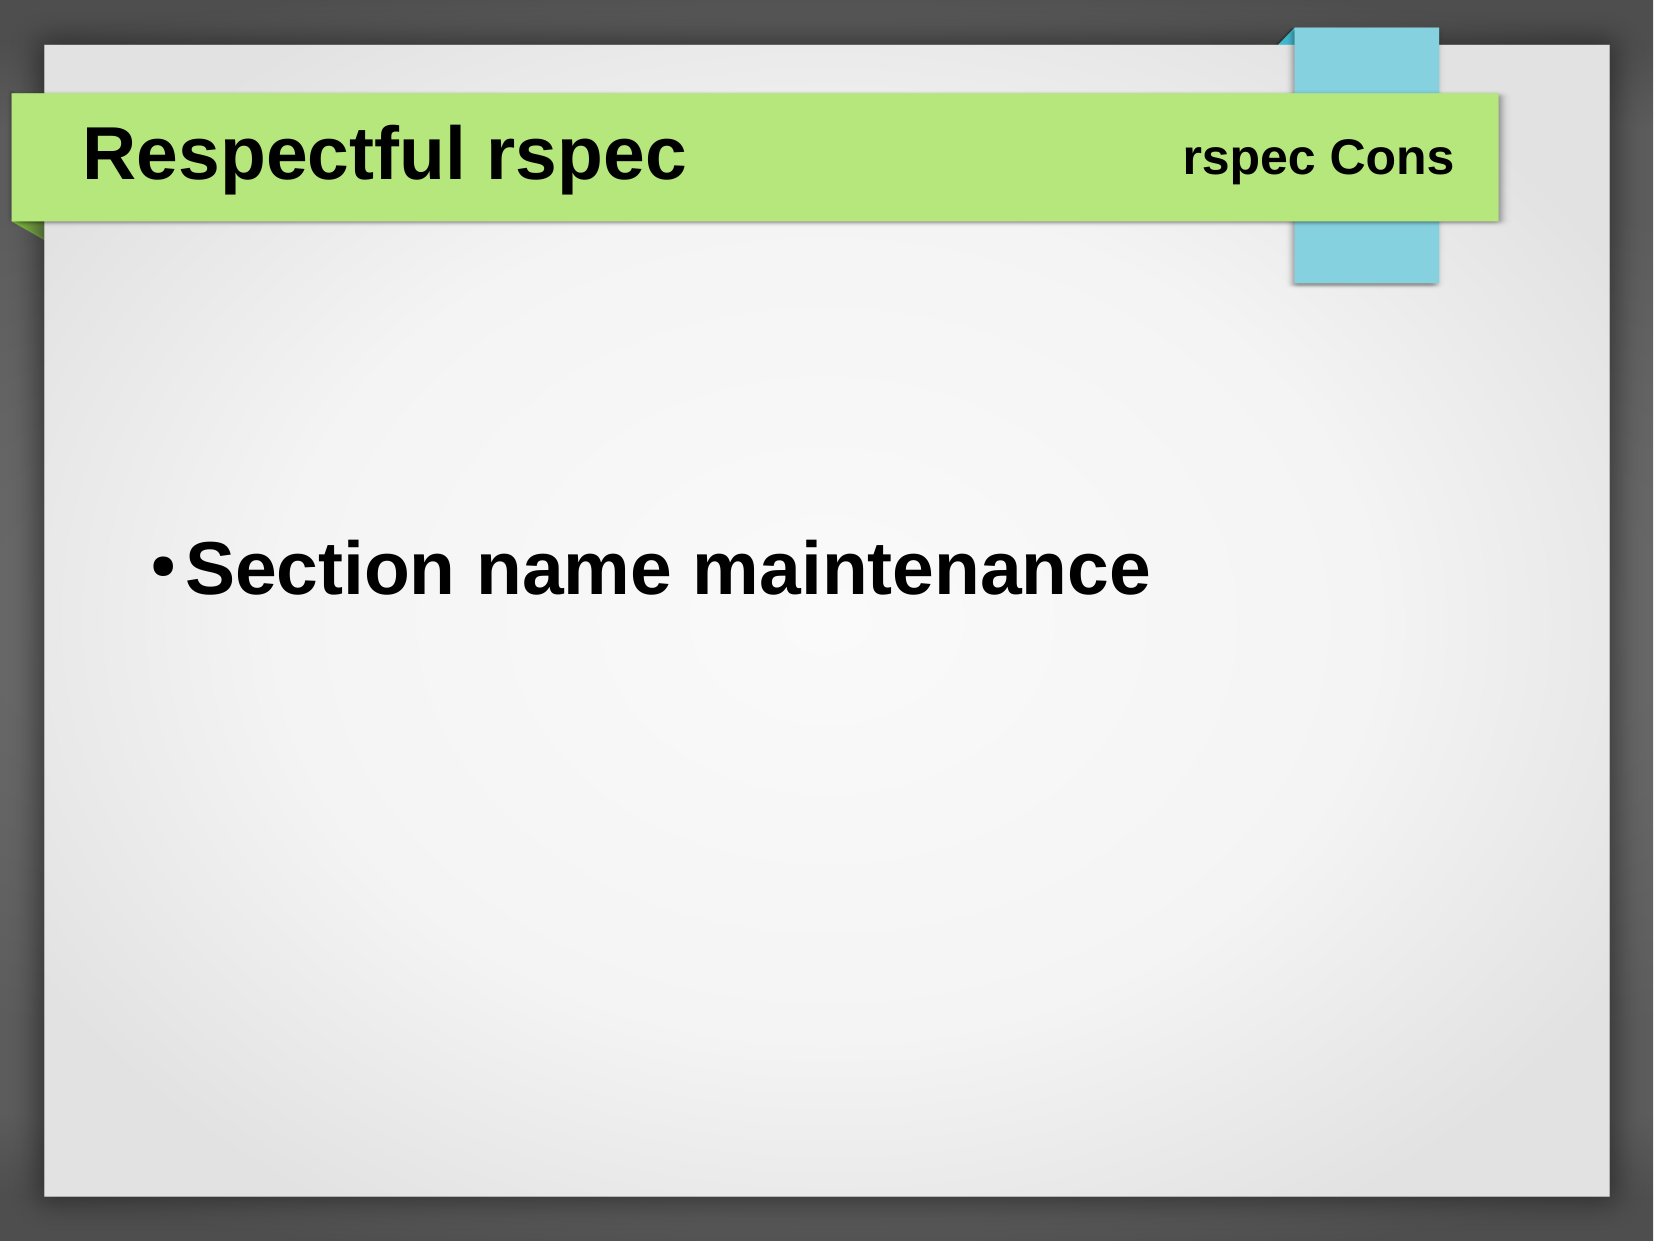

# Respectful rspec
rspec Cons
Section name maintenance